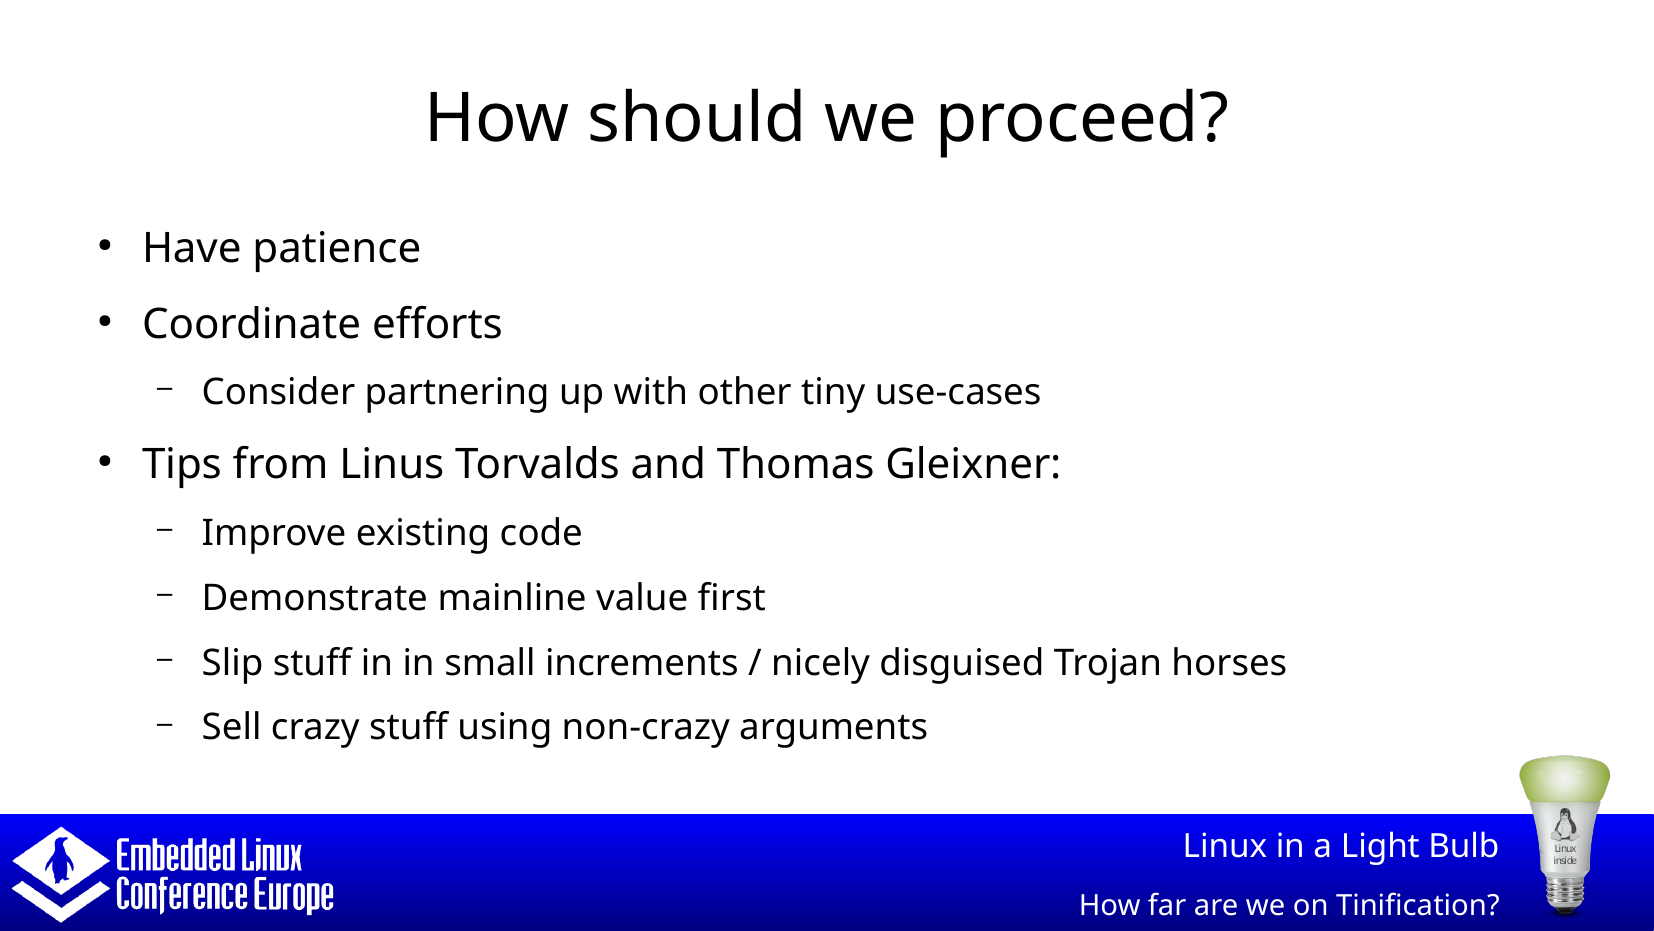

# How should we proceed?
Have patience
Coordinate efforts
Consider partnering up with other tiny use-cases
Tips from Linus Torvalds and Thomas Gleixner:
Improve existing code
Demonstrate mainline value first
Slip stuff in in small increments / nicely disguised Trojan horses
Sell crazy stuff using non-crazy arguments
Linux in a Light Bulb